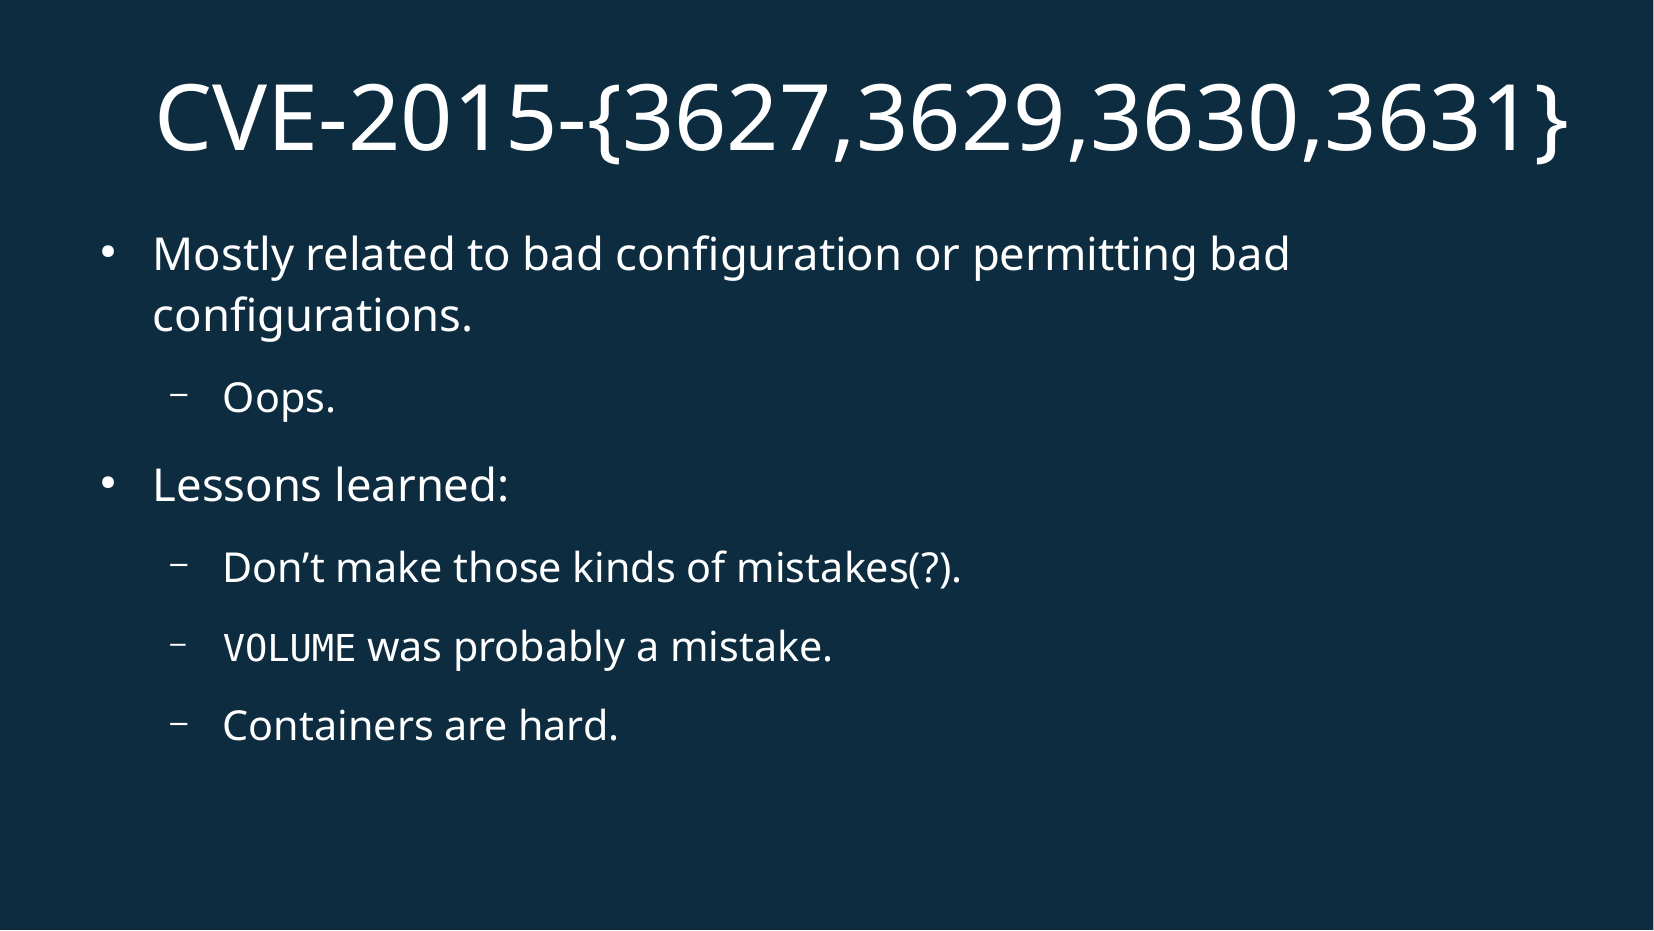

# CVE-2015-{3627,3629,3630,3631}
Mostly related to bad configuration or permitting bad configurations.
Oops.
Lessons learned:
Don’t make those kinds of mistakes(?).
VOLUME was probably a mistake.
Containers are hard.